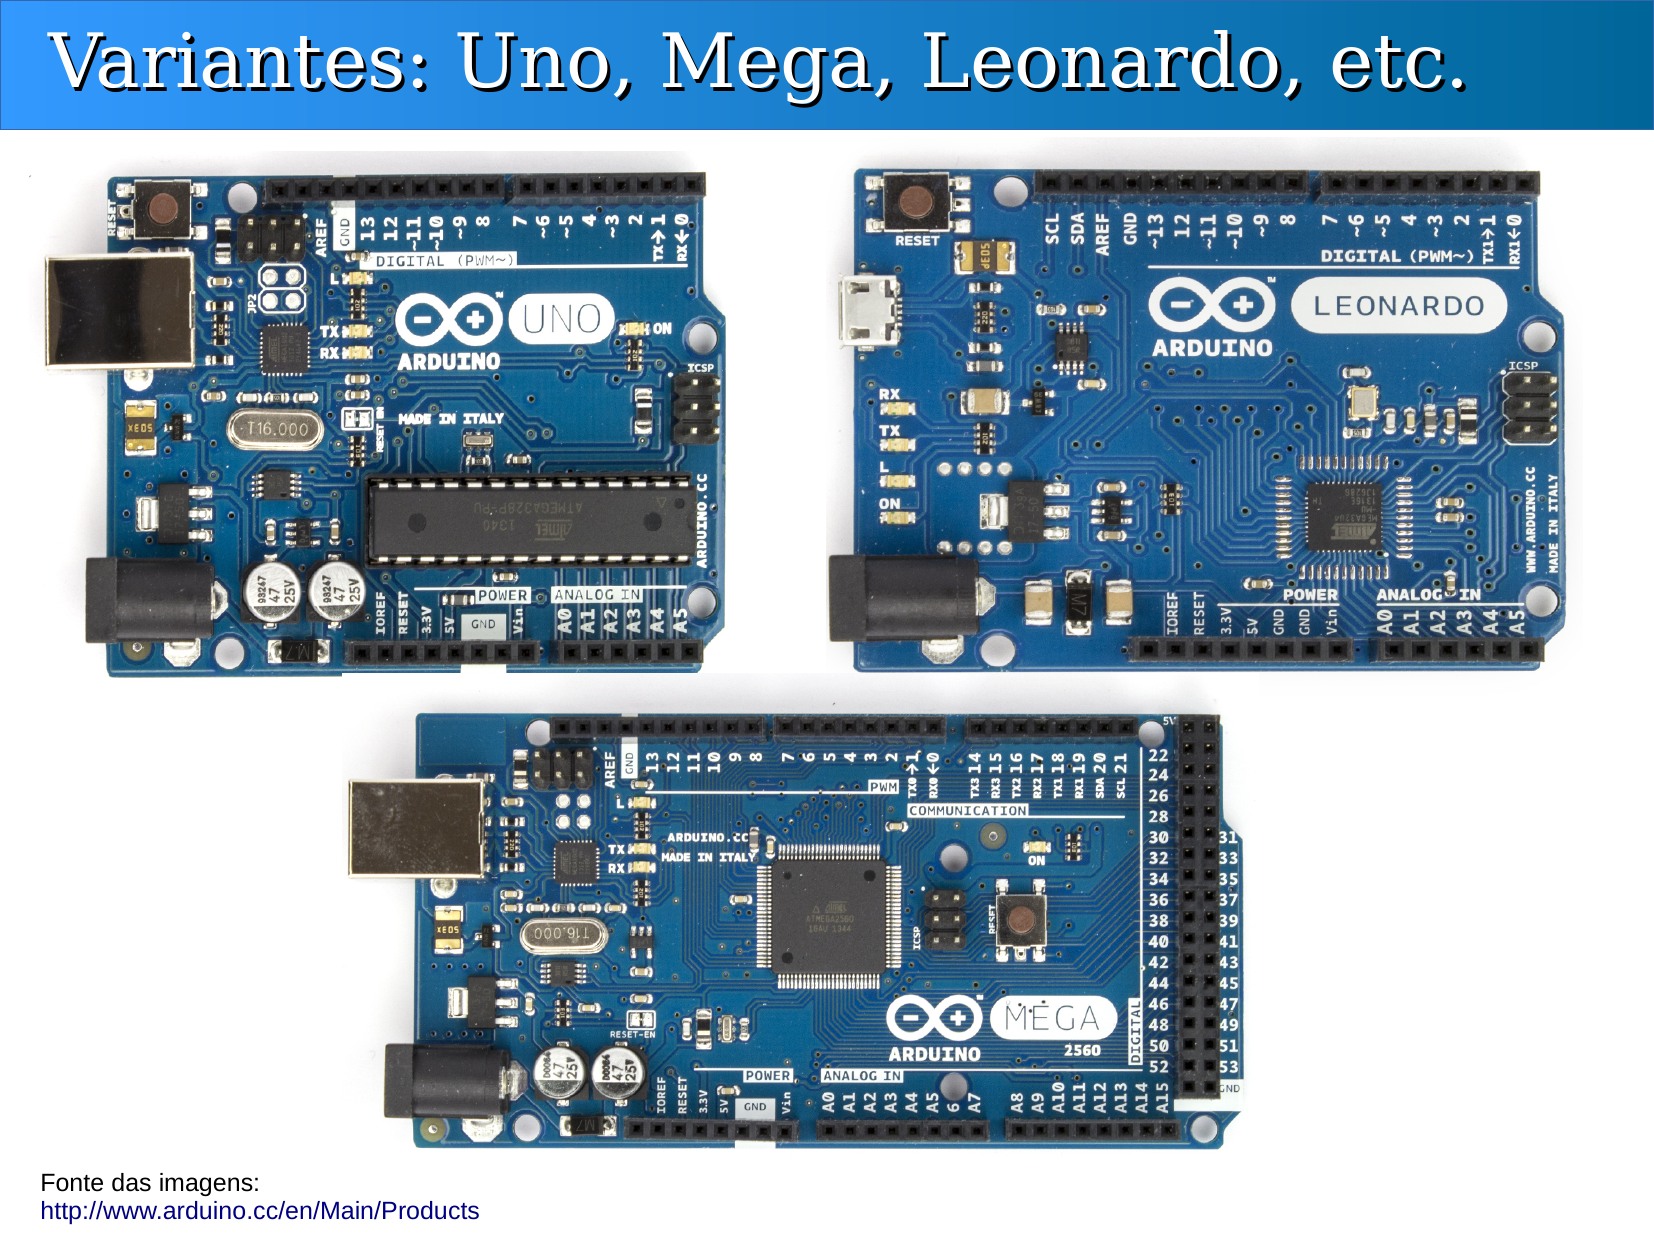

# Variantes: Uno, Mega, Leonardo, etc.
Fonte das imagens:
http://www.arduino.cc/en/Main/Products